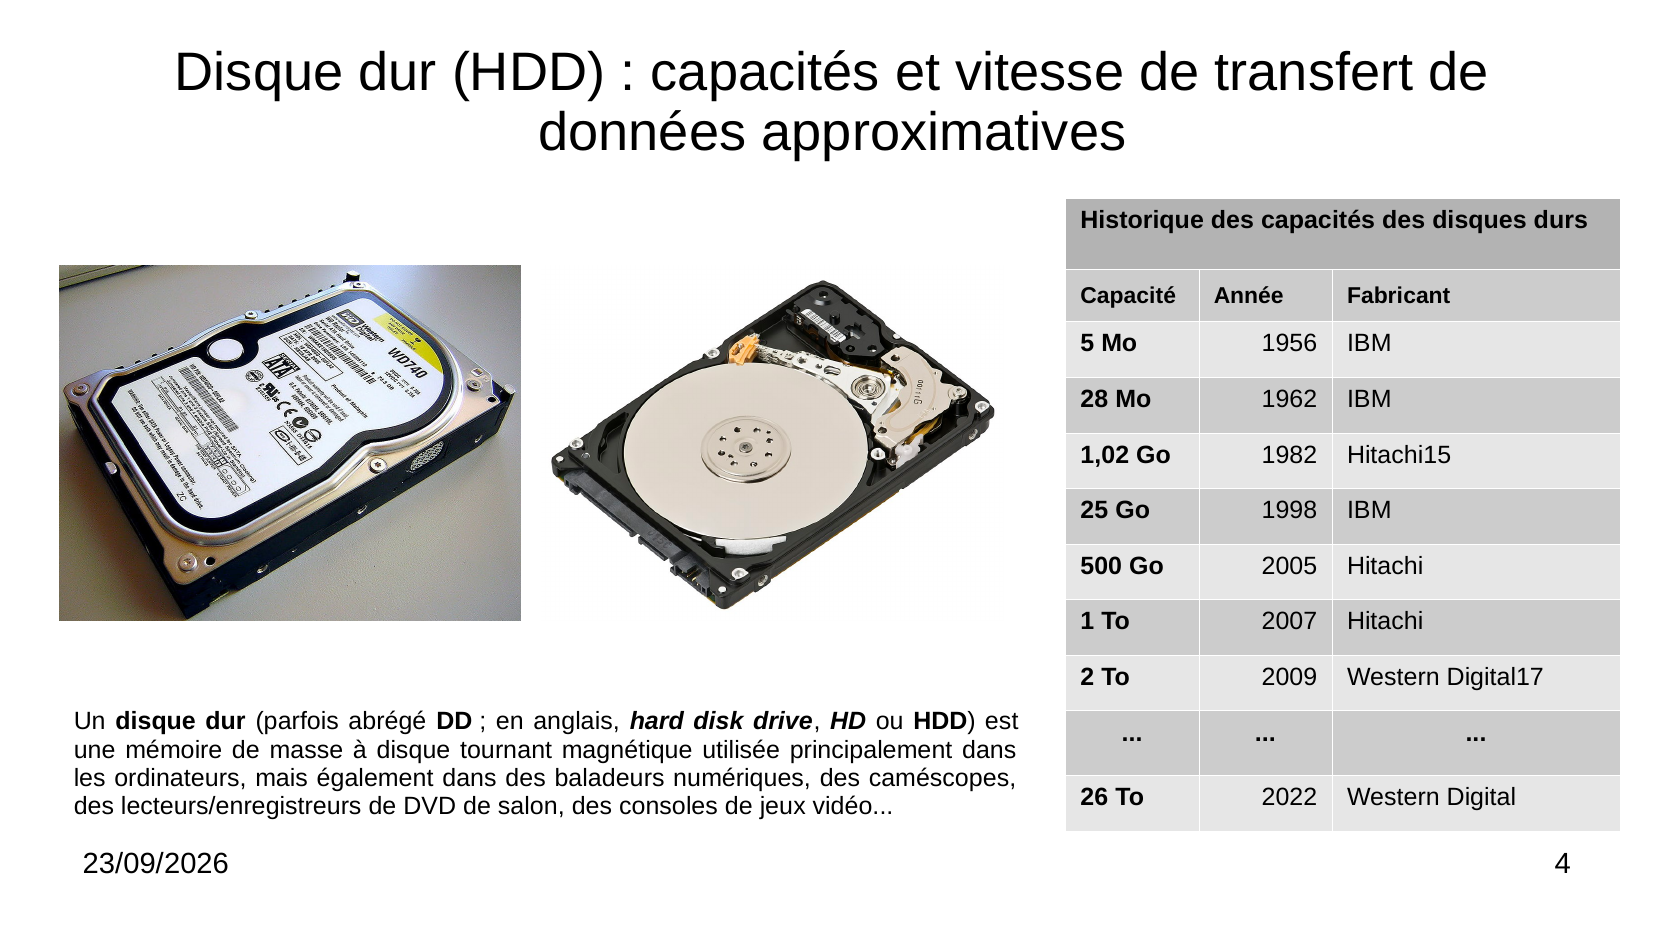

# Disque dur (HDD) : capacités et vitesse de transfert de données approximatives
| Historique des capacités des disques durs | | |
| --- | --- | --- |
| Capacité | Année | Fabricant |
| 5 Mo | 1956 | IBM |
| 28 Mo | 1962 | IBM |
| 1,02 Go | 1982 | Hitachi15 |
| 25 Go | 1998 | IBM |
| 500 Go | 2005 | Hitachi |
| 1 To | 2007 | Hitachi |
| 2 To | 2009 | Western Digital17 |
| ... | ... | ... |
| 26 To | 2022 | Western Digital |
Un disque dur (parfois abrégé DD ; en anglais, hard disk drive, HD ou HDD) est une mémoire de masse à disque tournant magnétique utilisée principalement dans les ordinateurs, mais également dans des baladeurs numériques, des caméscopes, des lecteurs/enregistreurs de DVD de salon, des consoles de jeux vidéo...
4